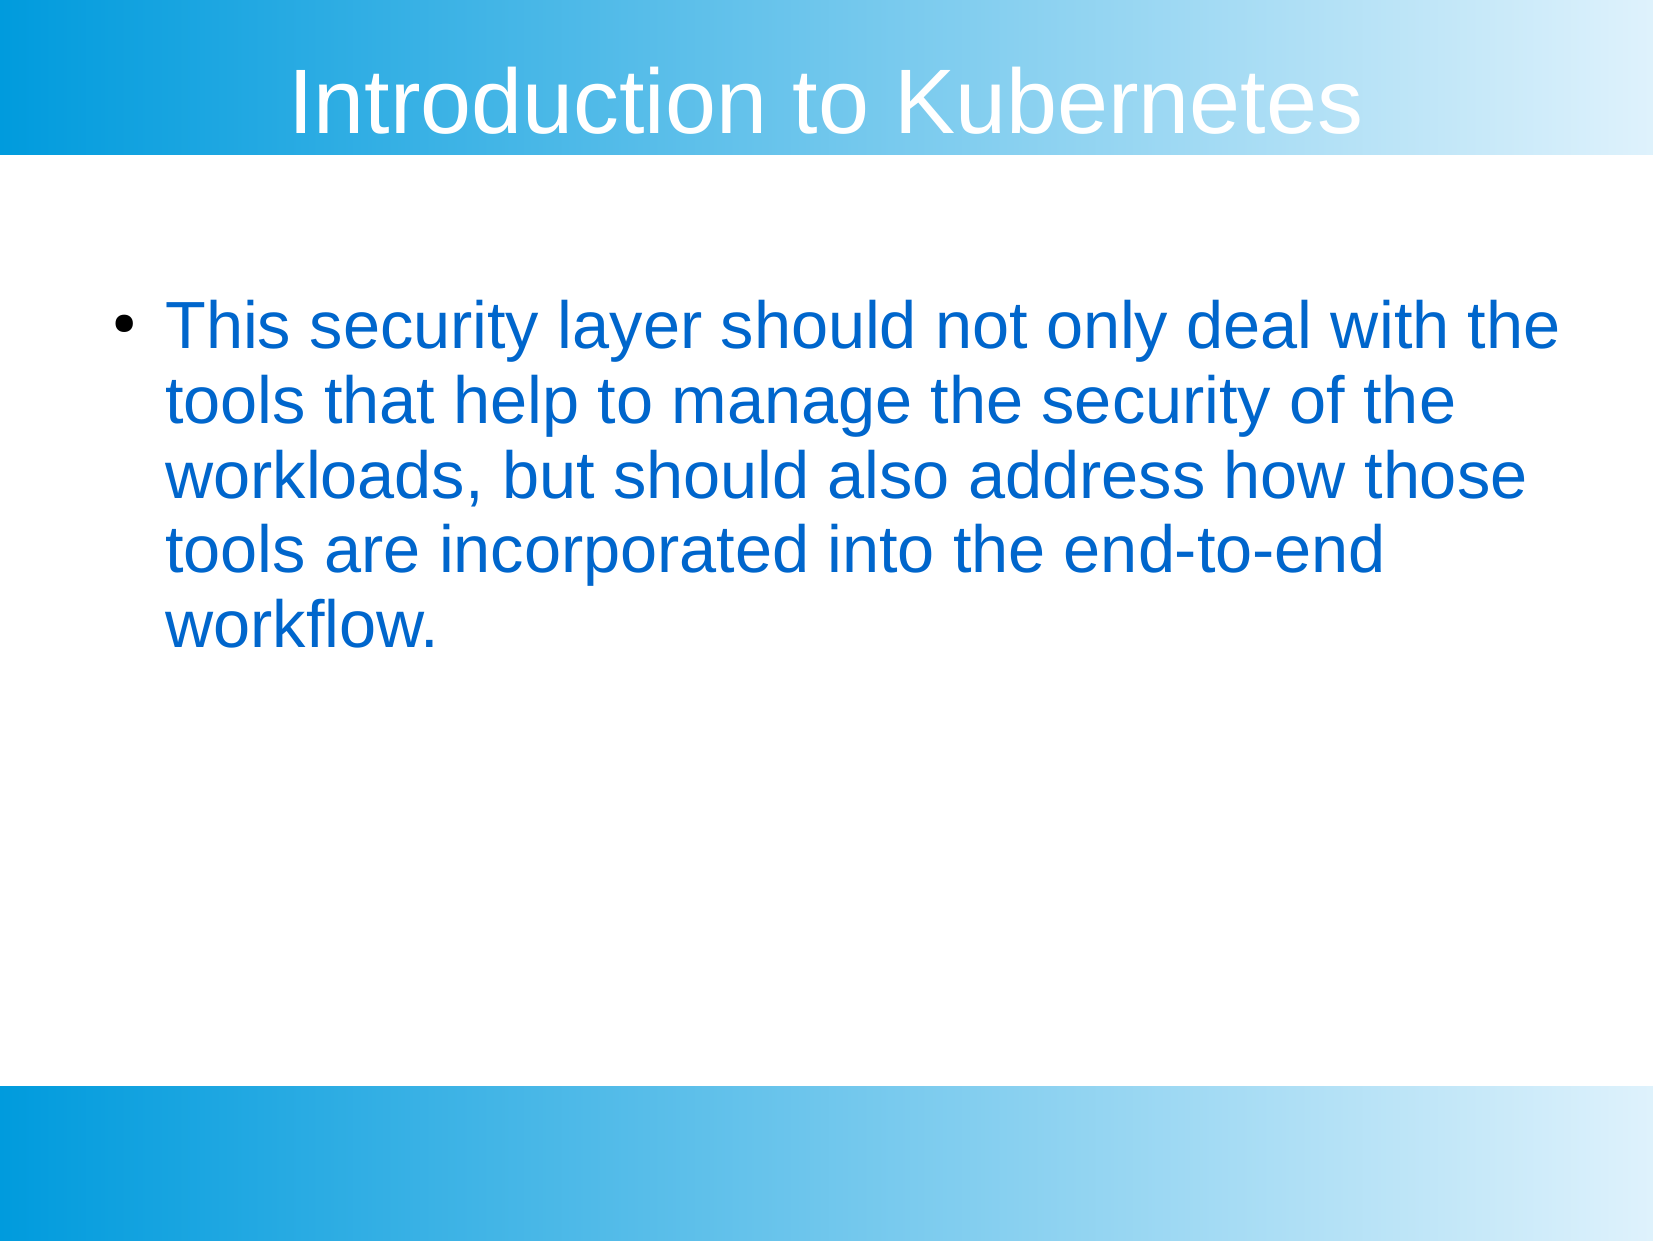

# Introduction to Kubernetes
This security layer should not only deal with the tools that help to manage the security of the workloads, but should also address how those tools are incorporated into the end-to-end workflow.